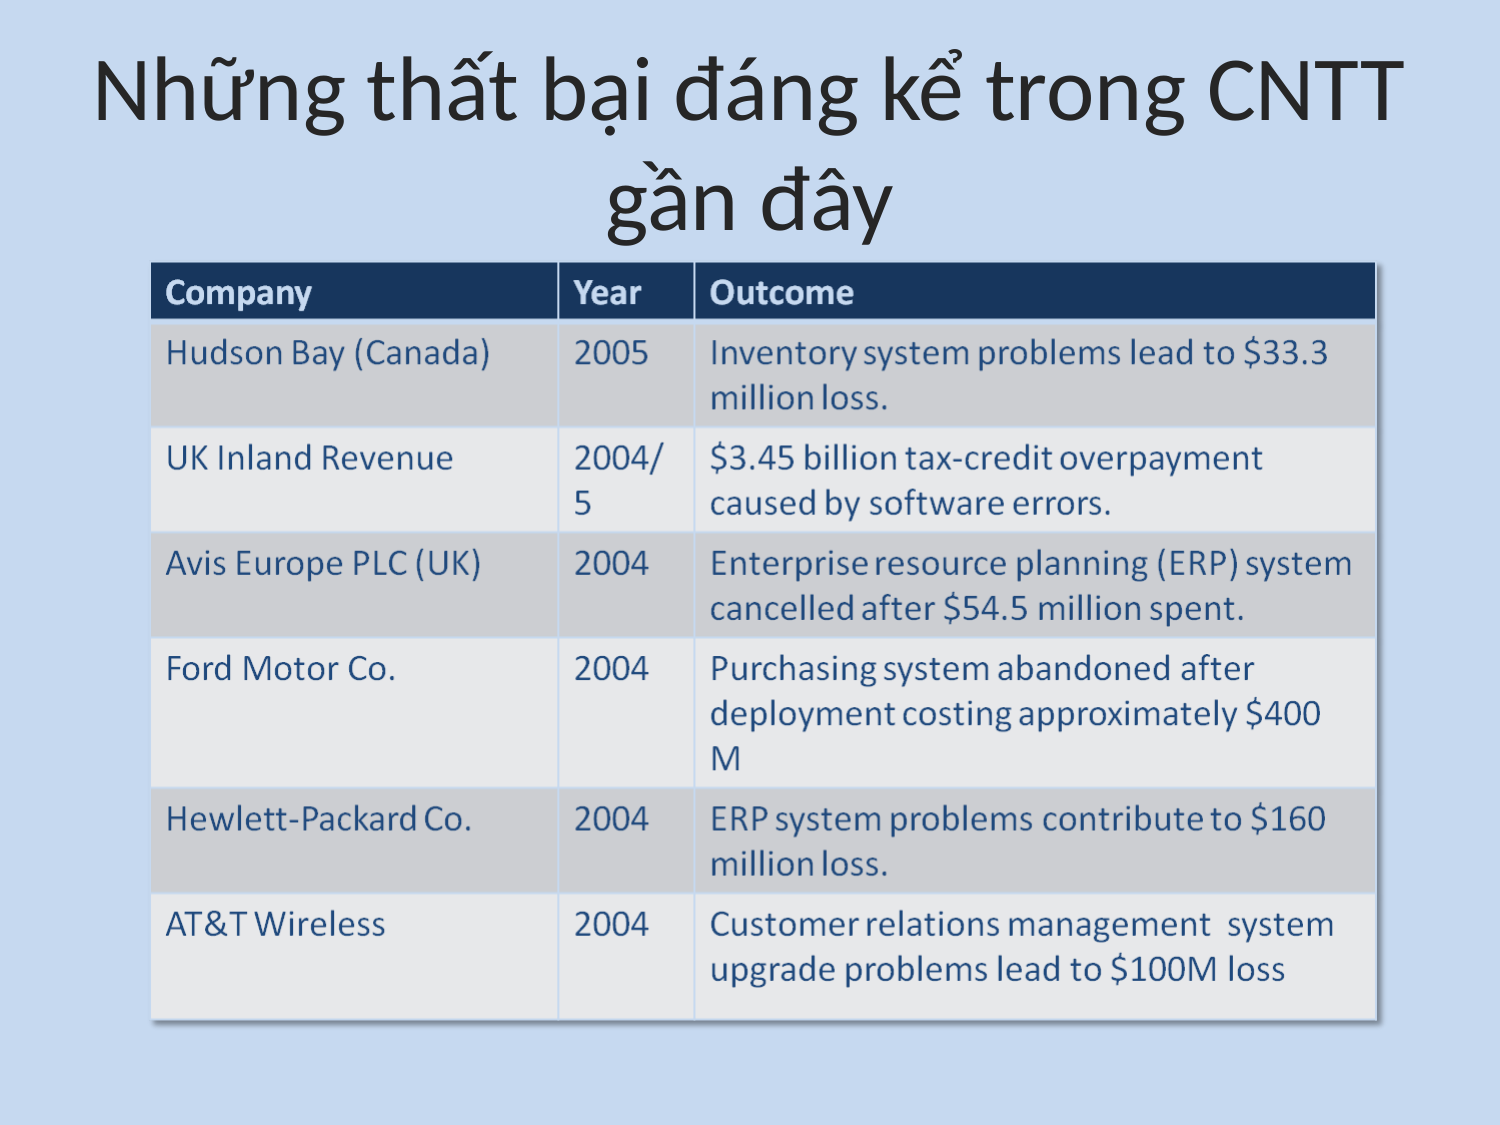

# Những thất bại đáng kể trong CNTT gần đây